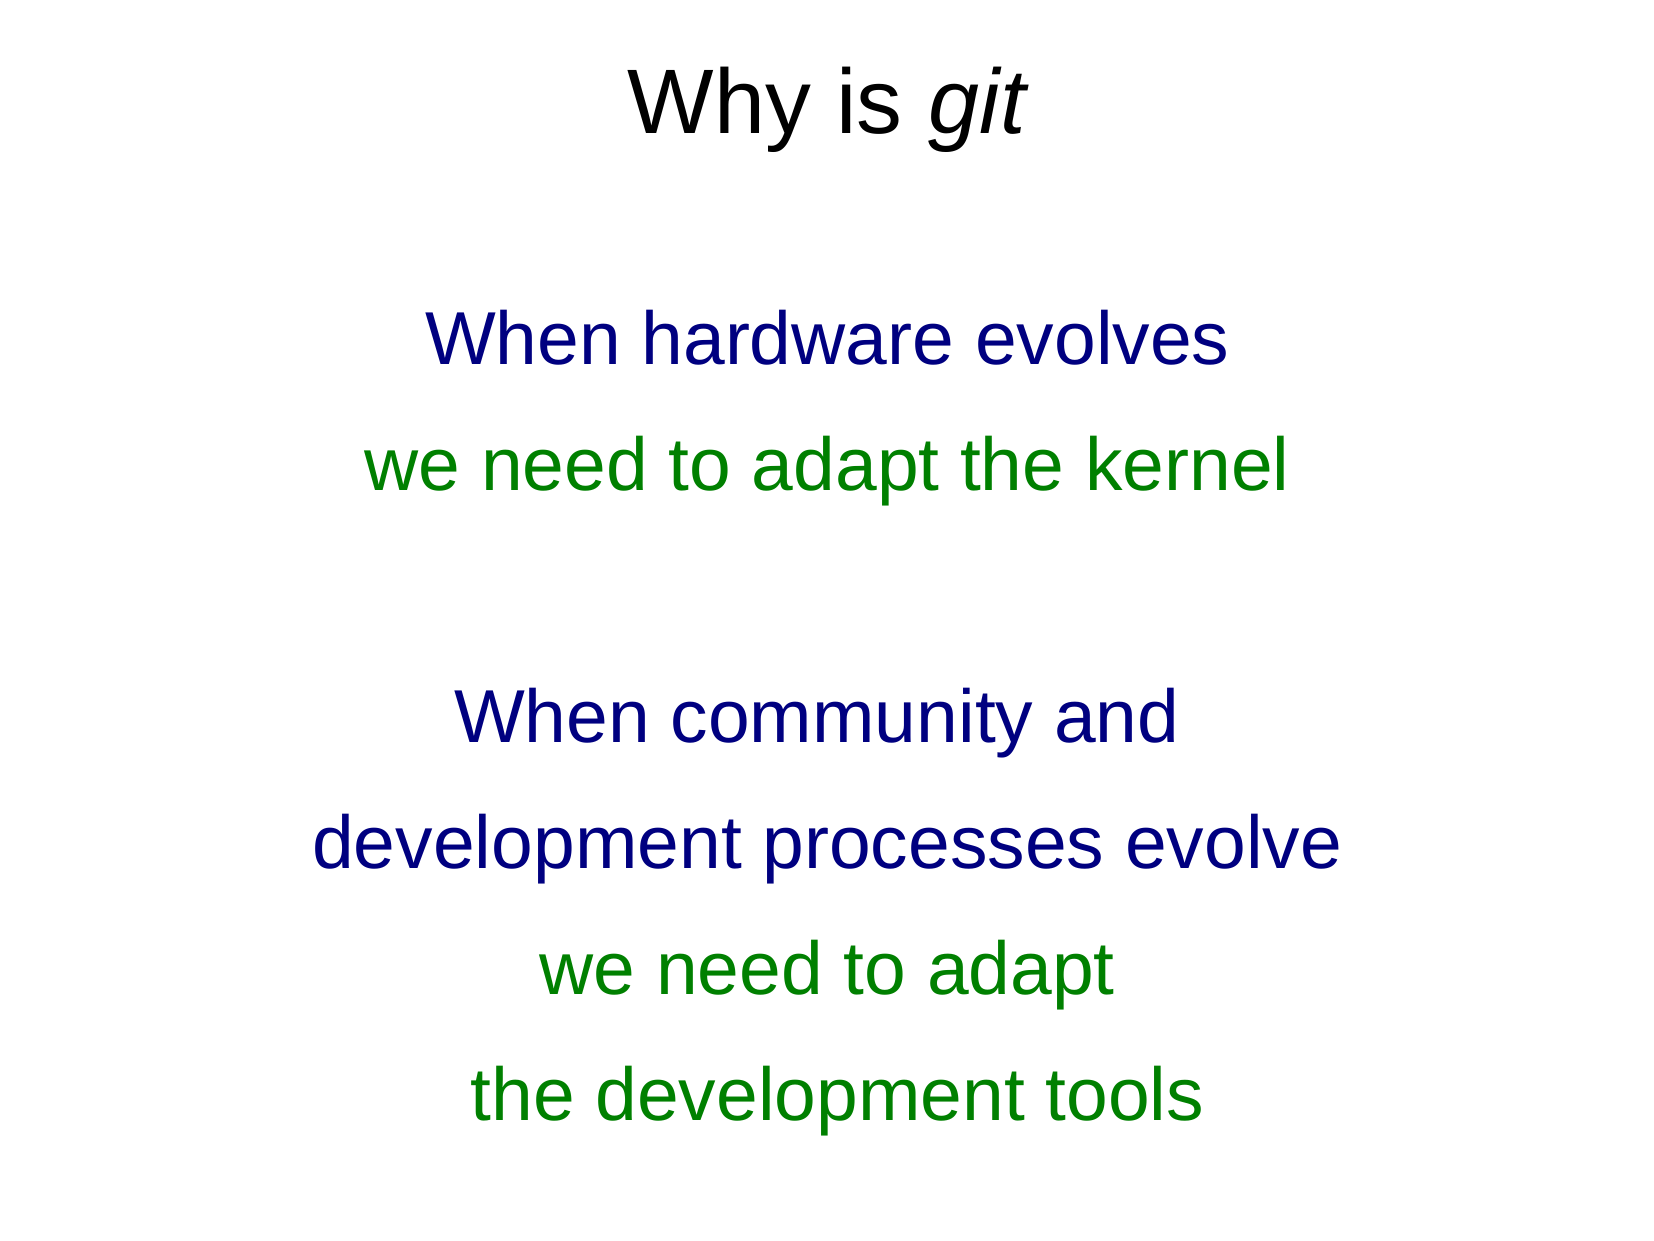

# Why is git
When hardware evolves
we need to adapt the kernel
When community and
development processes evolve
we need to adapt
 the development tools